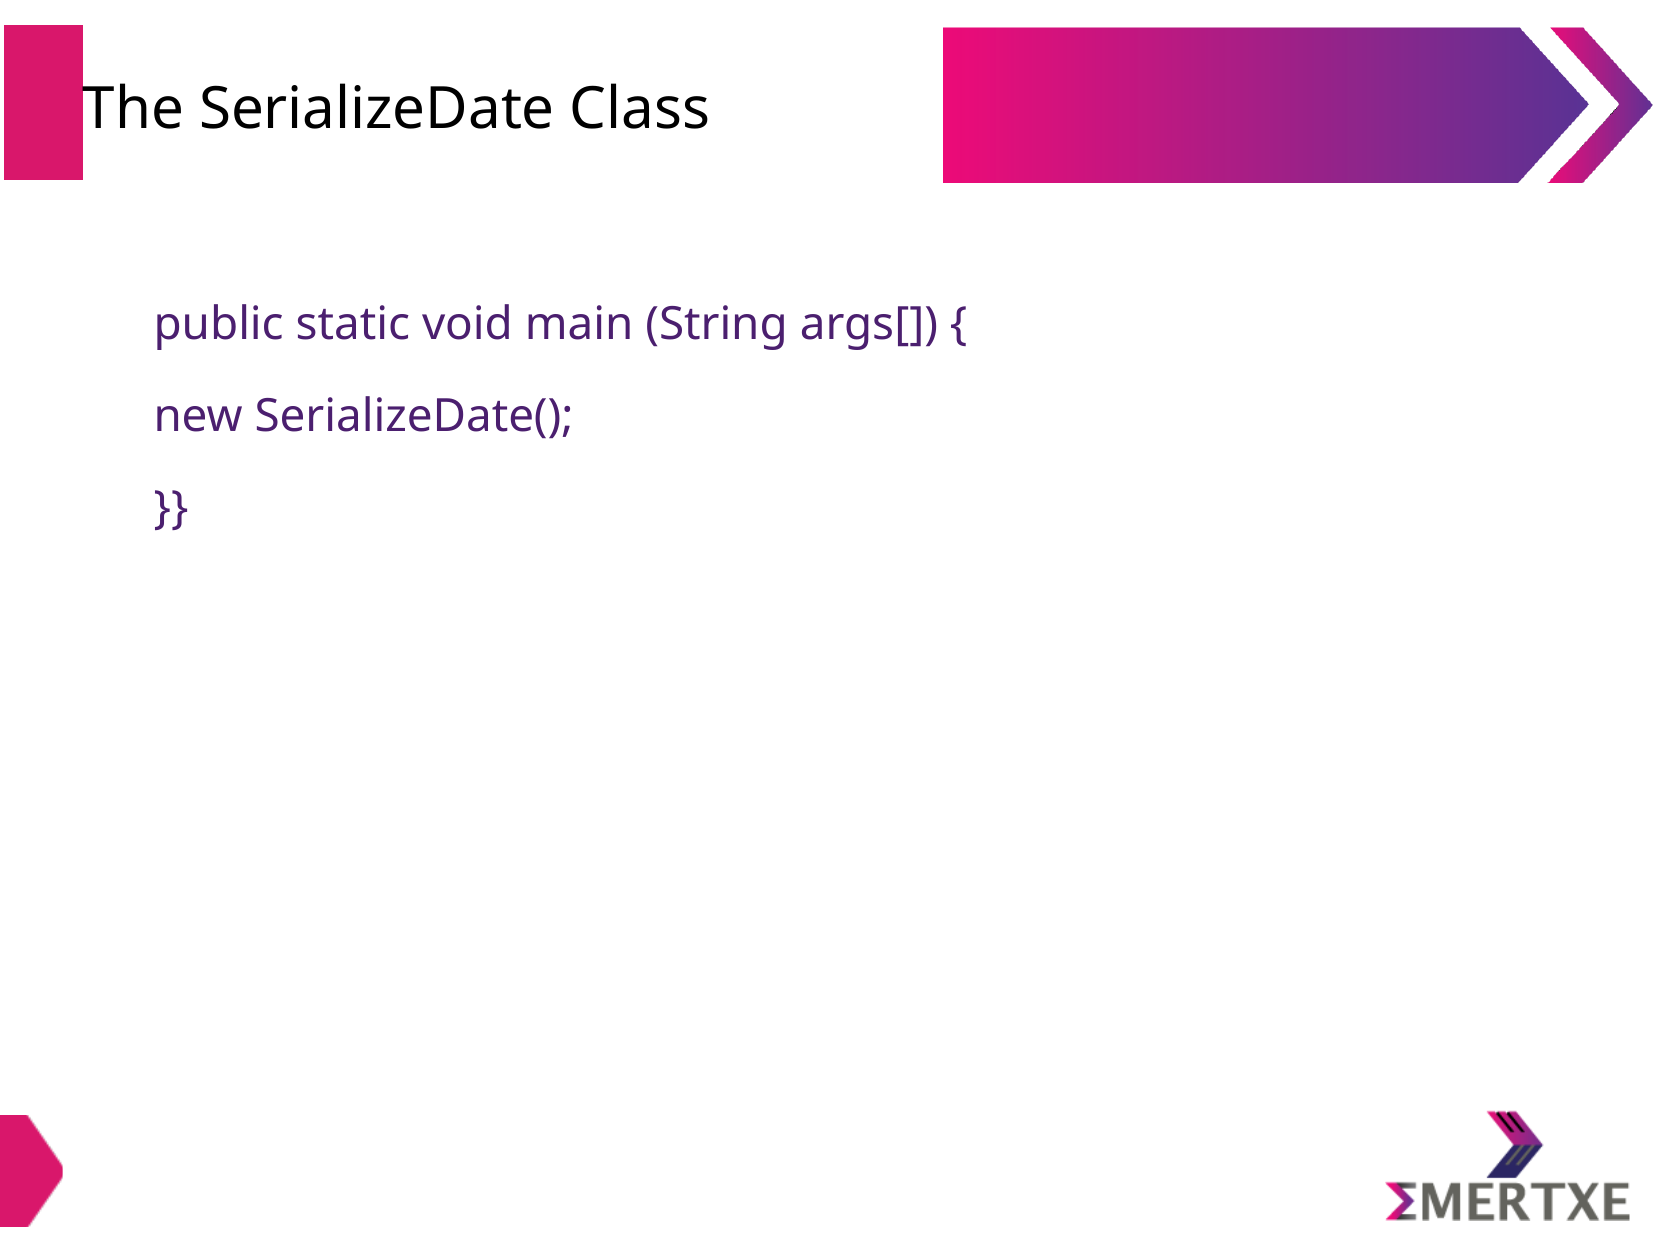

# The SerializeDate Class
public static void main (String args[]) {
new SerializeDate();
}}